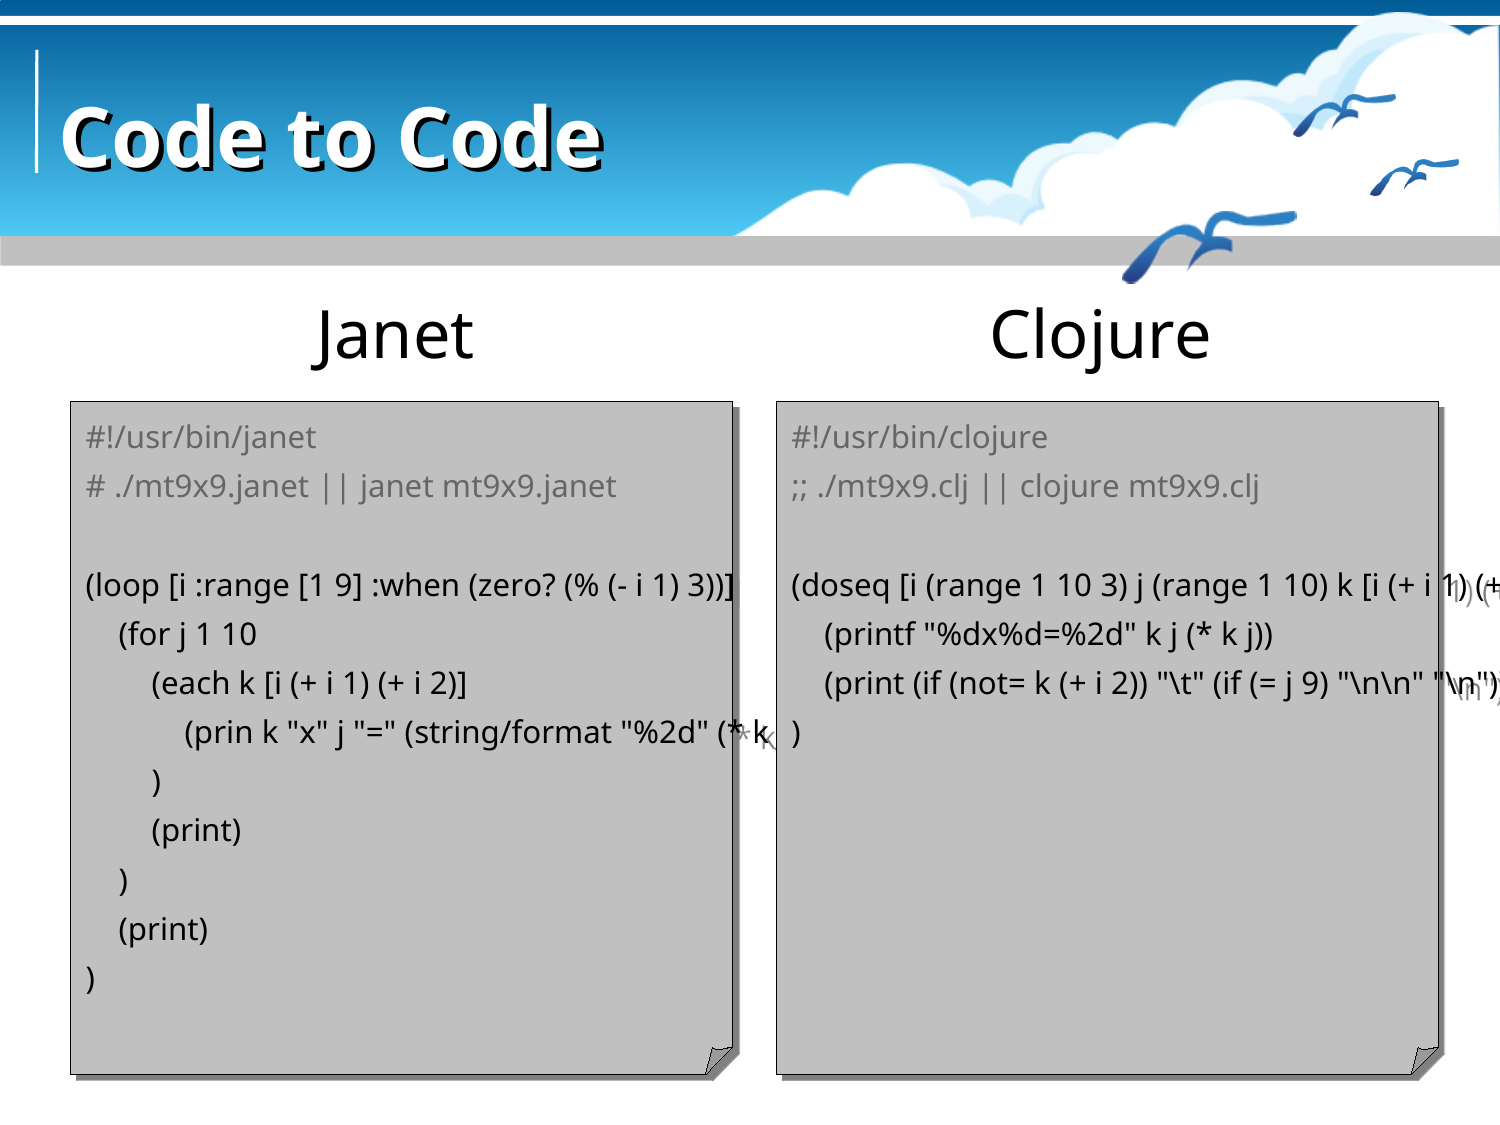

# Code to Code
Clojure
Janet
#!/usr/bin/janet
# ./mt9x9.janet || janet mt9x9.janet
(loop [i :range [1 9] :when (zero? (% (- i 1) 3))]
 (for j 1 10
 (each k [i (+ i 1) (+ i 2)]
 (prin k "x" j "=" (string/format "%2d" (* k j)) "\t")
 )
 (print)
 )
 (print)
)
#!/usr/bin/clojure
;; ./mt9x9.clj || clojure mt9x9.clj
(doseq [i (range 1 10 3) j (range 1 10) k [i (+ i 1) (+ i 2)]]
 (printf "%dx%d=%2d" k j (* k j))
 (print (if (not= k (+ i 2)) "\t" (if (= j 9) "\n\n" "\n")))
)